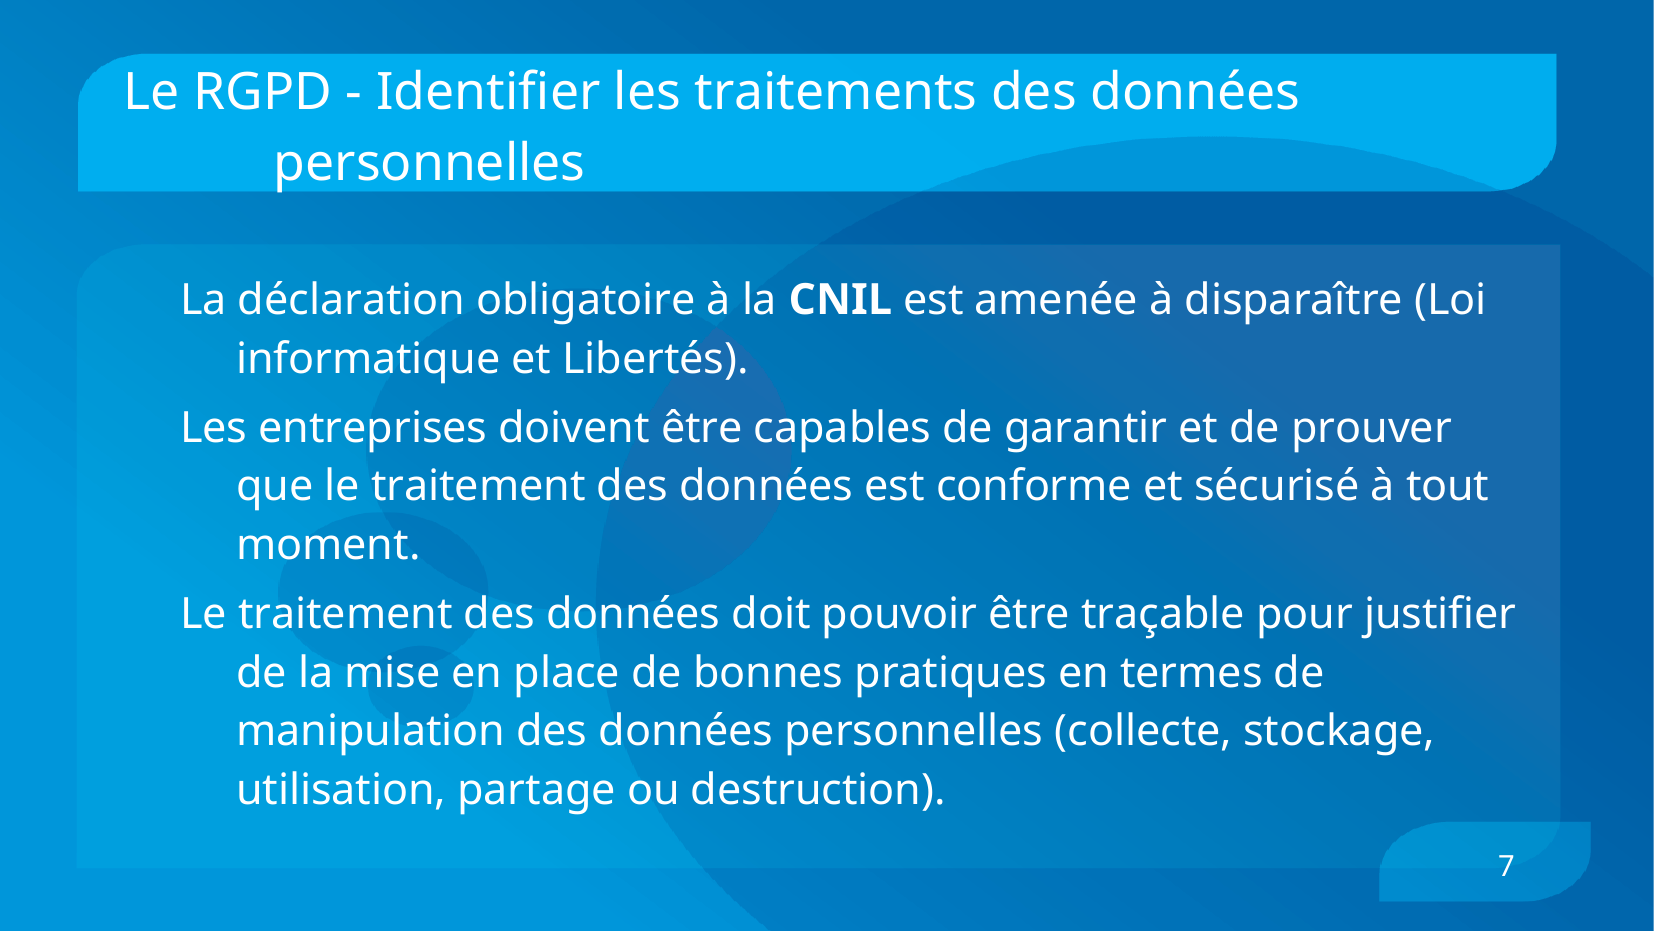

# Le RGPD - Identifier les traitements des données 			personnelles
La déclaration obligatoire à la CNIL est amenée à disparaître (Loi informatique et Libertés).
Les entreprises doivent être capables de garantir et de prouver que le traitement des données est conforme et sécurisé à tout moment.
Le traitement des données doit pouvoir être traçable pour justifier de la mise en place de bonnes pratiques en termes de manipulation des données personnelles (collecte, stockage, utilisation, partage ou destruction).
7